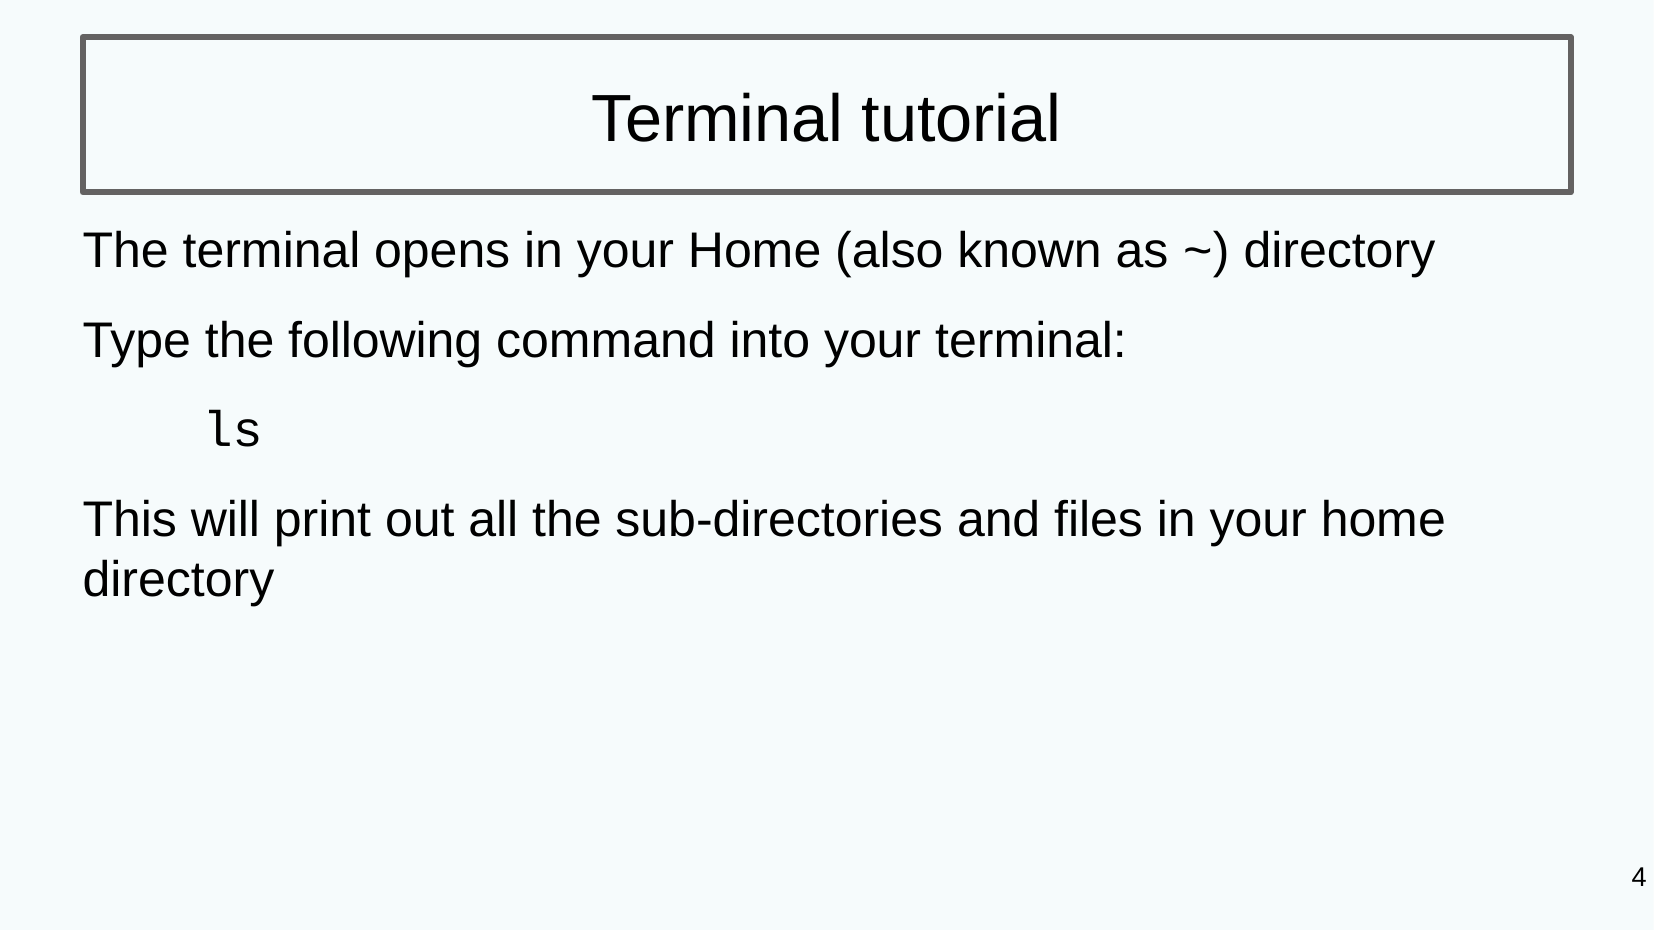

Terminal tutorial
The terminal opens in your Home (also known as ~) directory
Type the following command into your terminal:
 ls
This will print out all the sub-directories and files in your home directory